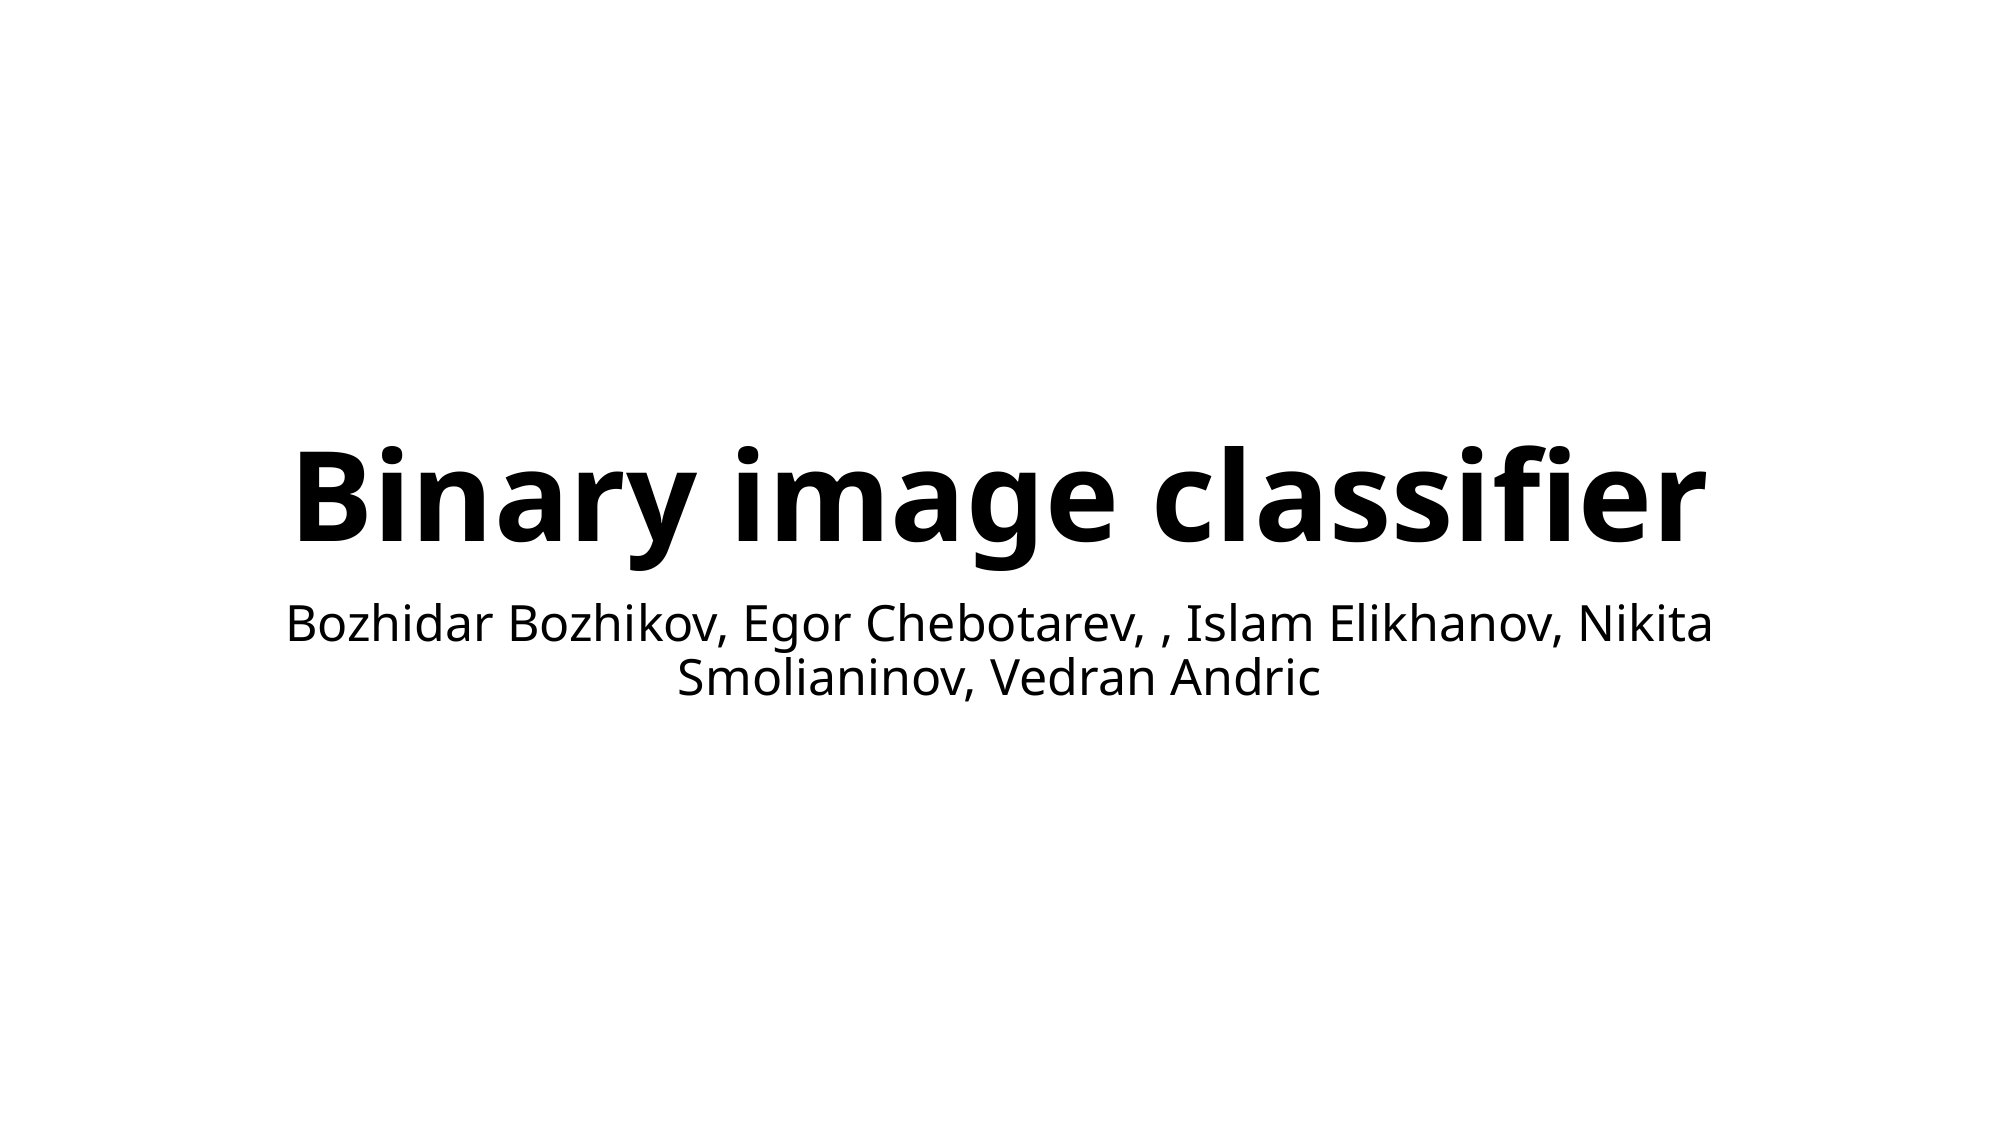

# Binary image classifier
Bozhidar Bozhikov, Egor Chebotarev, , Islam Elikhanov, Nikita Smolianinov, Vedran Andric